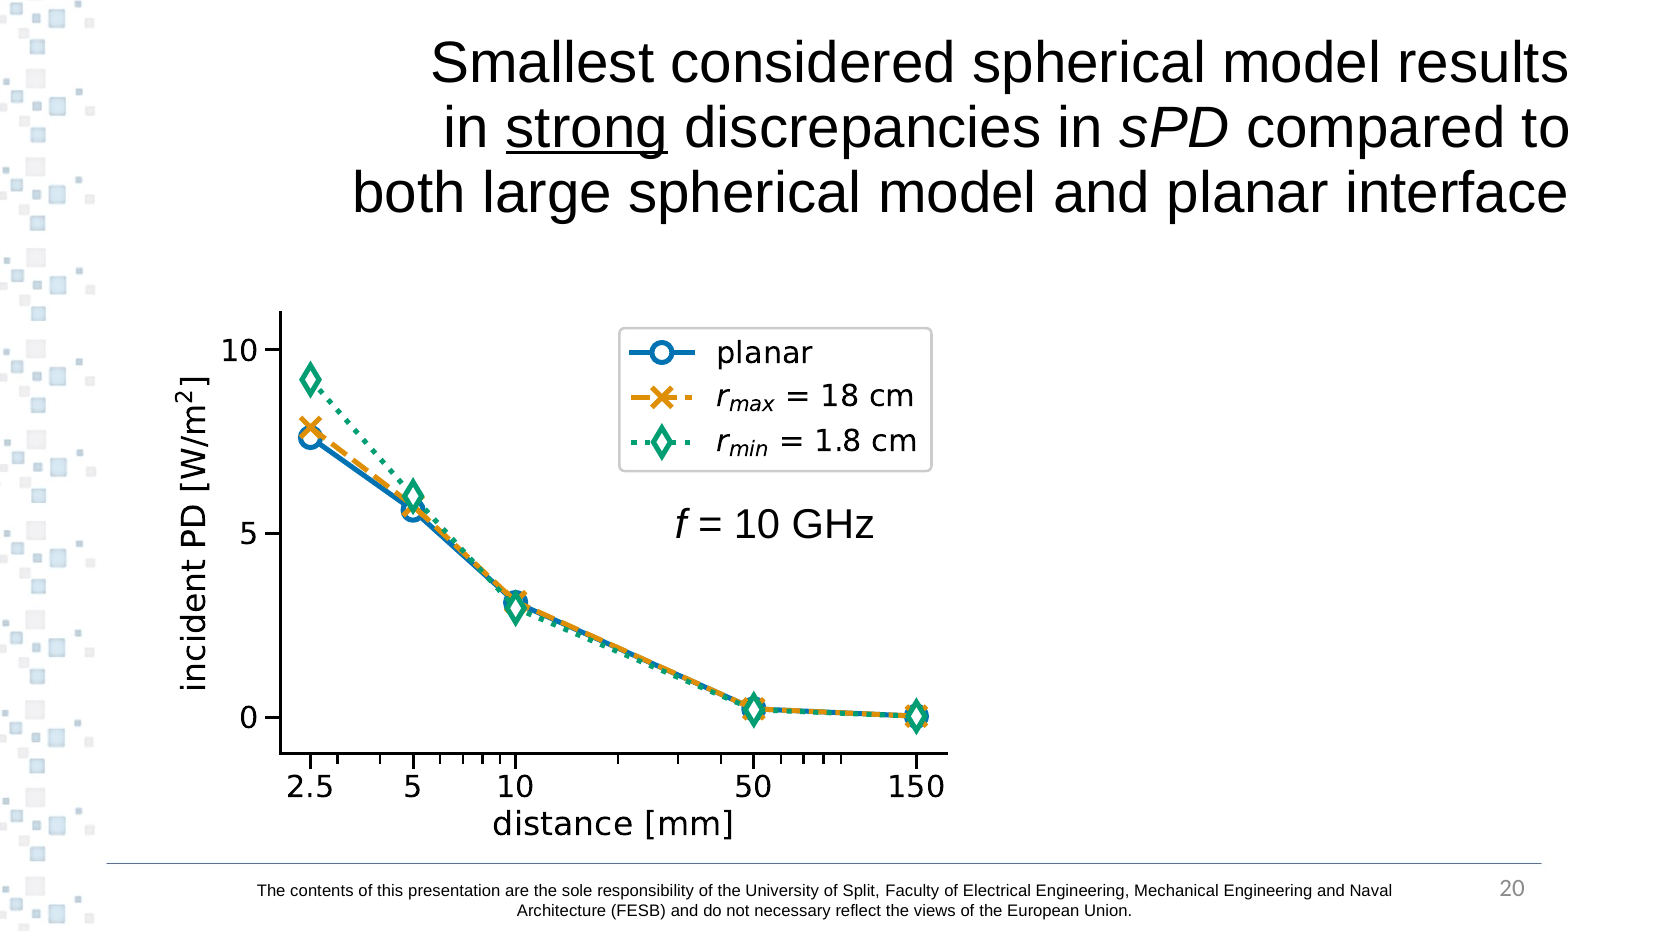

# Smallest considered spherical model results in strong discrepancies in sPD compared to both large spherical model and planar interface
f = 10 GHz
20
The contents of this presentation are the sole responsibility of the University of Split, Faculty of Electrical Engineering, Mechanical Engineering and Naval Architecture (FESB) and do not necessary reflect the views of the European Union.